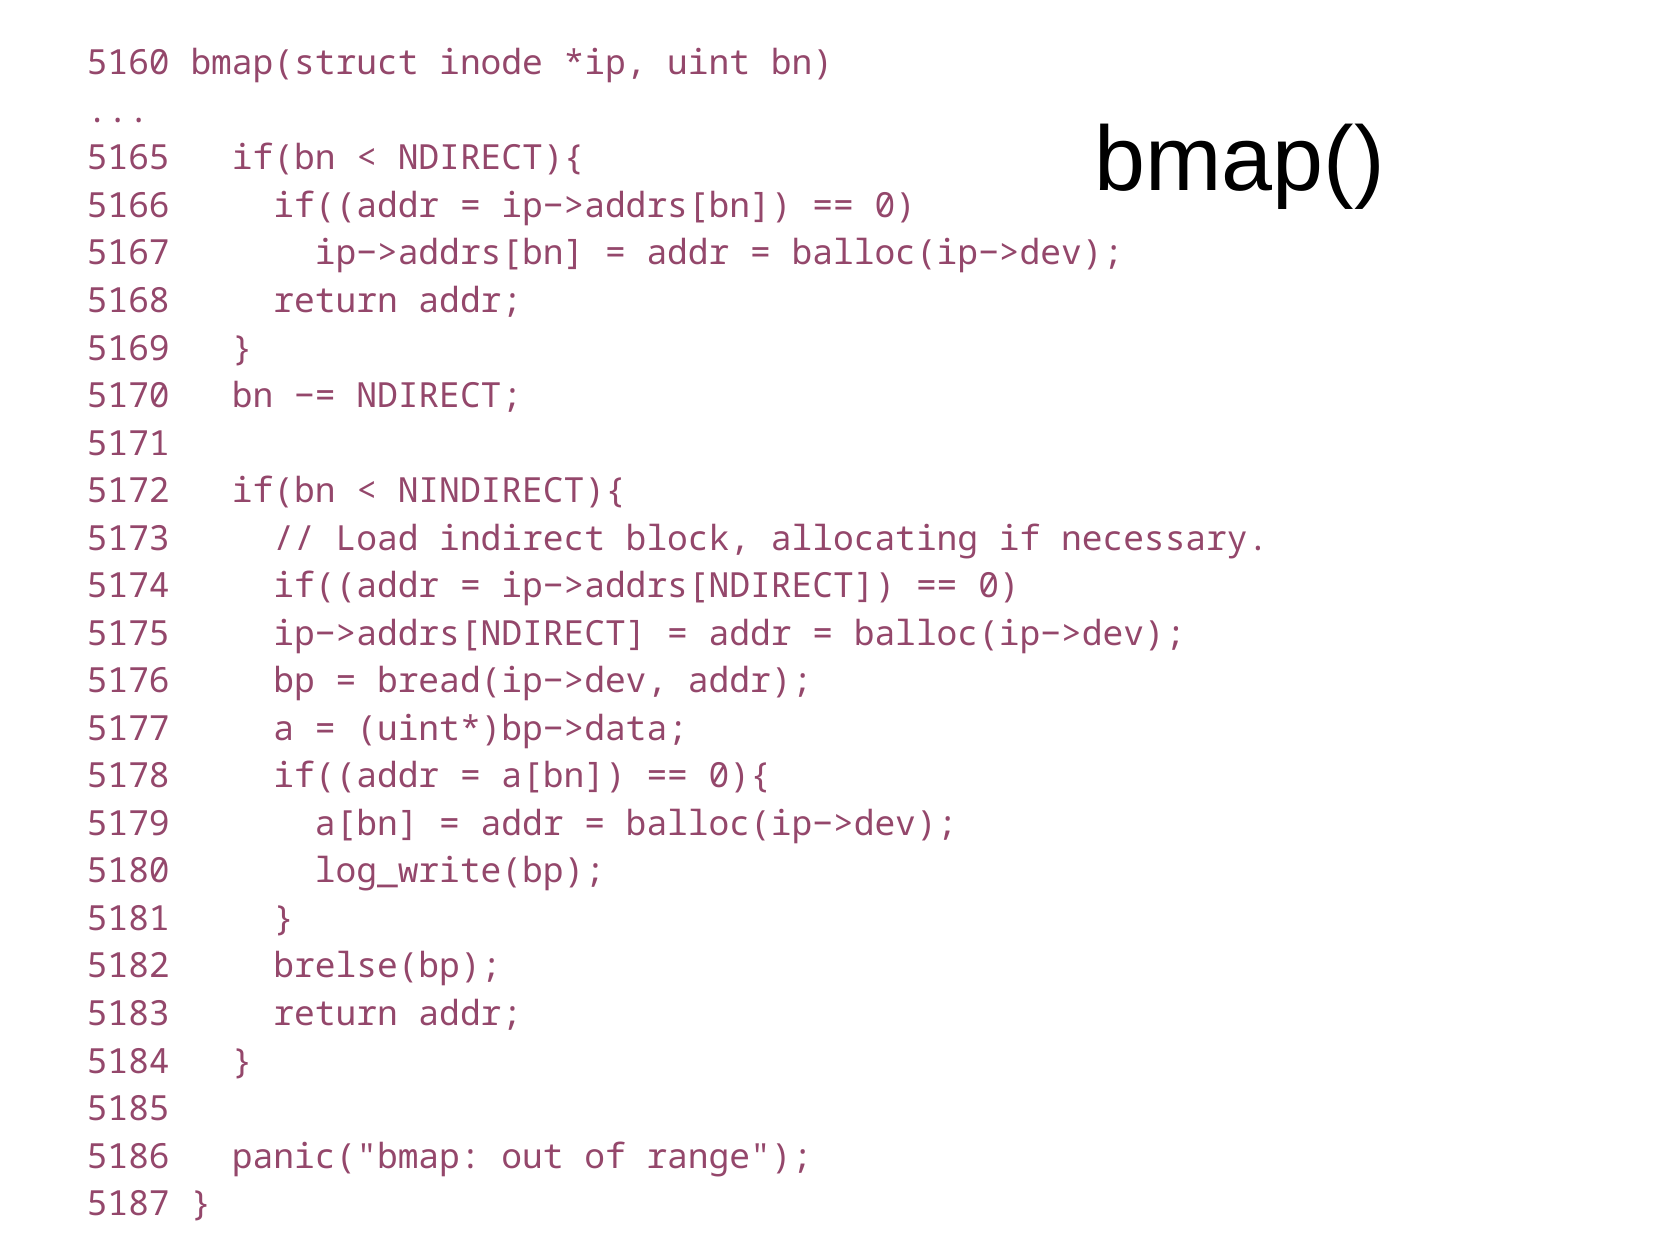

5160 bmap(struct inode *ip, uint bn)
...
5165 if(bn < NDIRECT){
5166 if((addr = ip−>addrs[bn]) == 0)
5167 ip−>addrs[bn] = addr = balloc(ip−>dev);
5168 return addr;
5169 }
5170 bn −= NDIRECT;
5171
5172 if(bn < NINDIRECT){
5173 // Load indirect block, allocating if necessary.
5174 if((addr = ip−>addrs[NDIRECT]) == 0)
5175 ip−>addrs[NDIRECT] = addr = balloc(ip−>dev);
5176 bp = bread(ip−>dev, addr);
5177 a = (uint*)bp−>data;
5178 if((addr = a[bn]) == 0){
5179 a[bn] = addr = balloc(ip−>dev);
5180 log_write(bp);
5181 }
5182 brelse(bp);
5183 return addr;
5184 }
5185
5186 panic("bmap: out of range");
5187 }
# bmap()